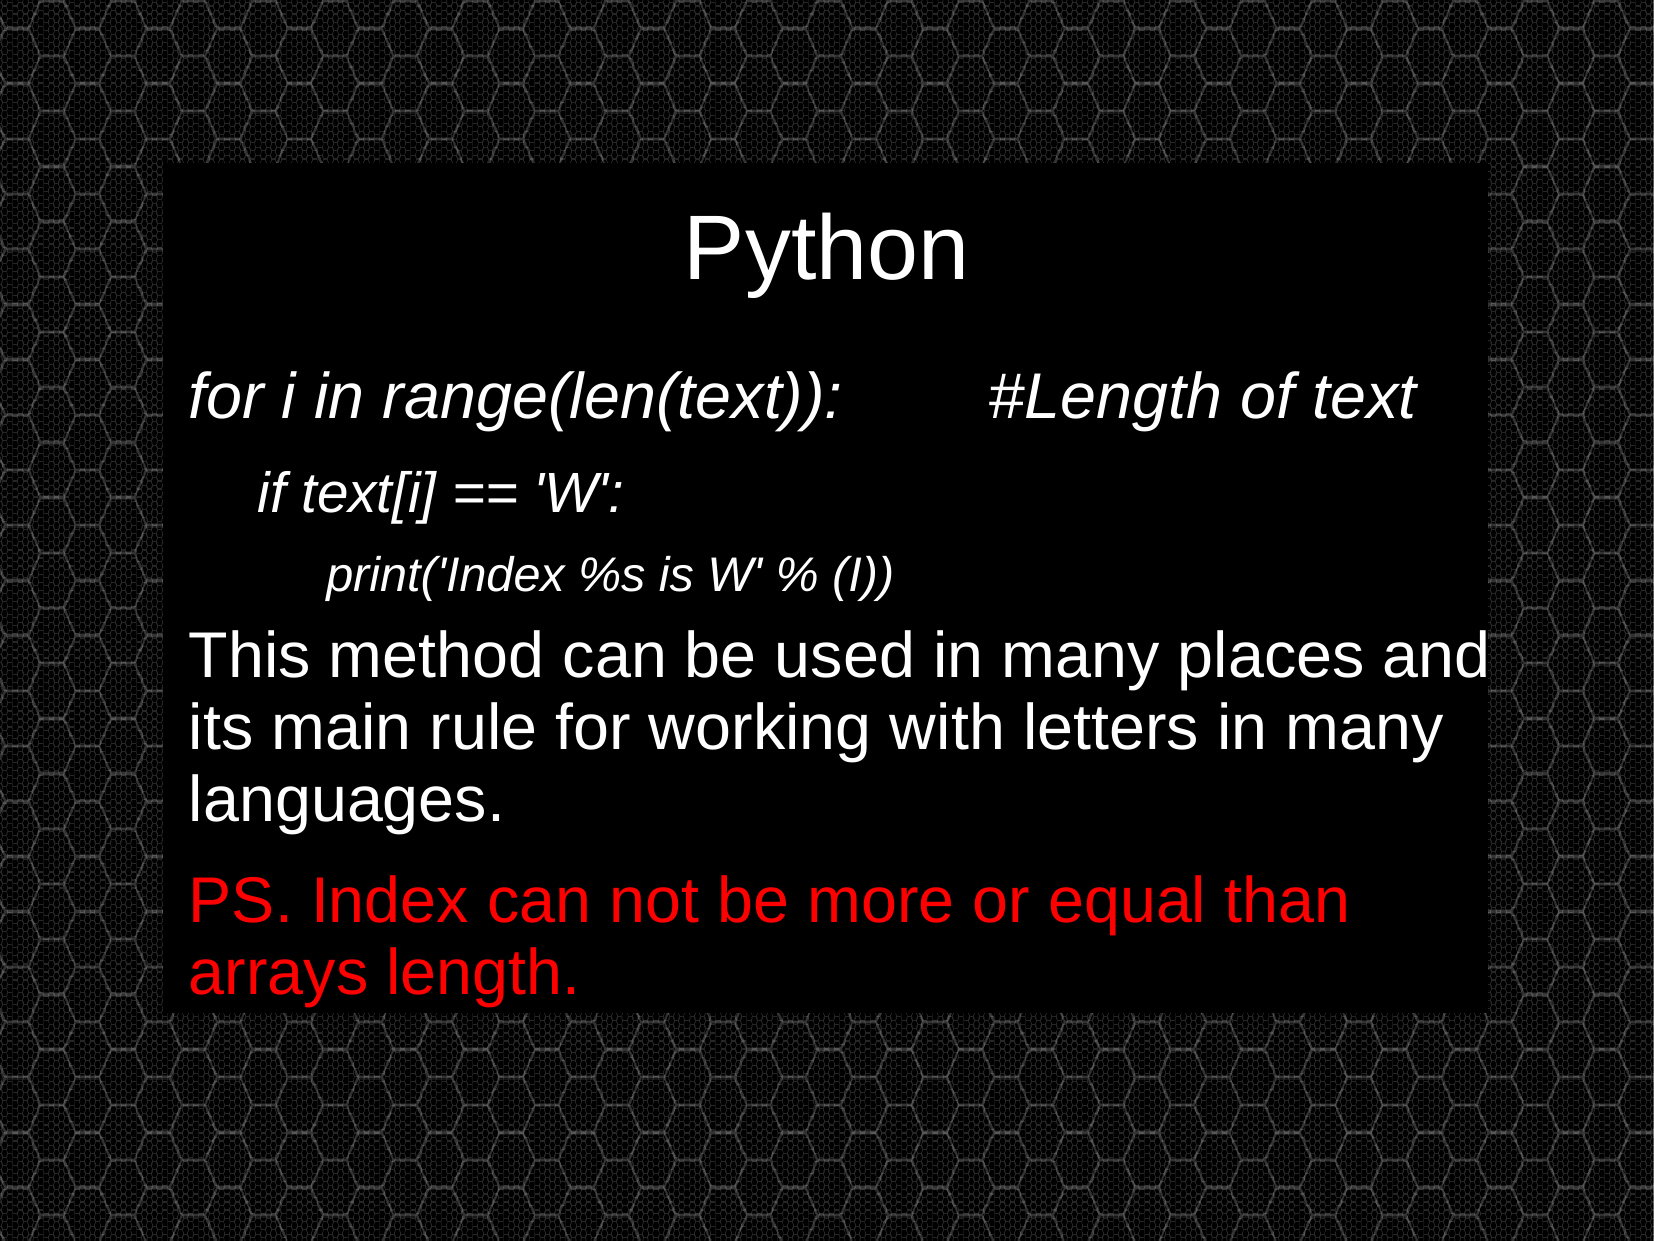

# Python
for i in range(len(text)):		#Length of text
if text[i] == 'W':
print('Index %s is W' % (I))
This method can be used in many places and its main rule for working with letters in many languages.
PS. Index can not be more or equal than arrays length.